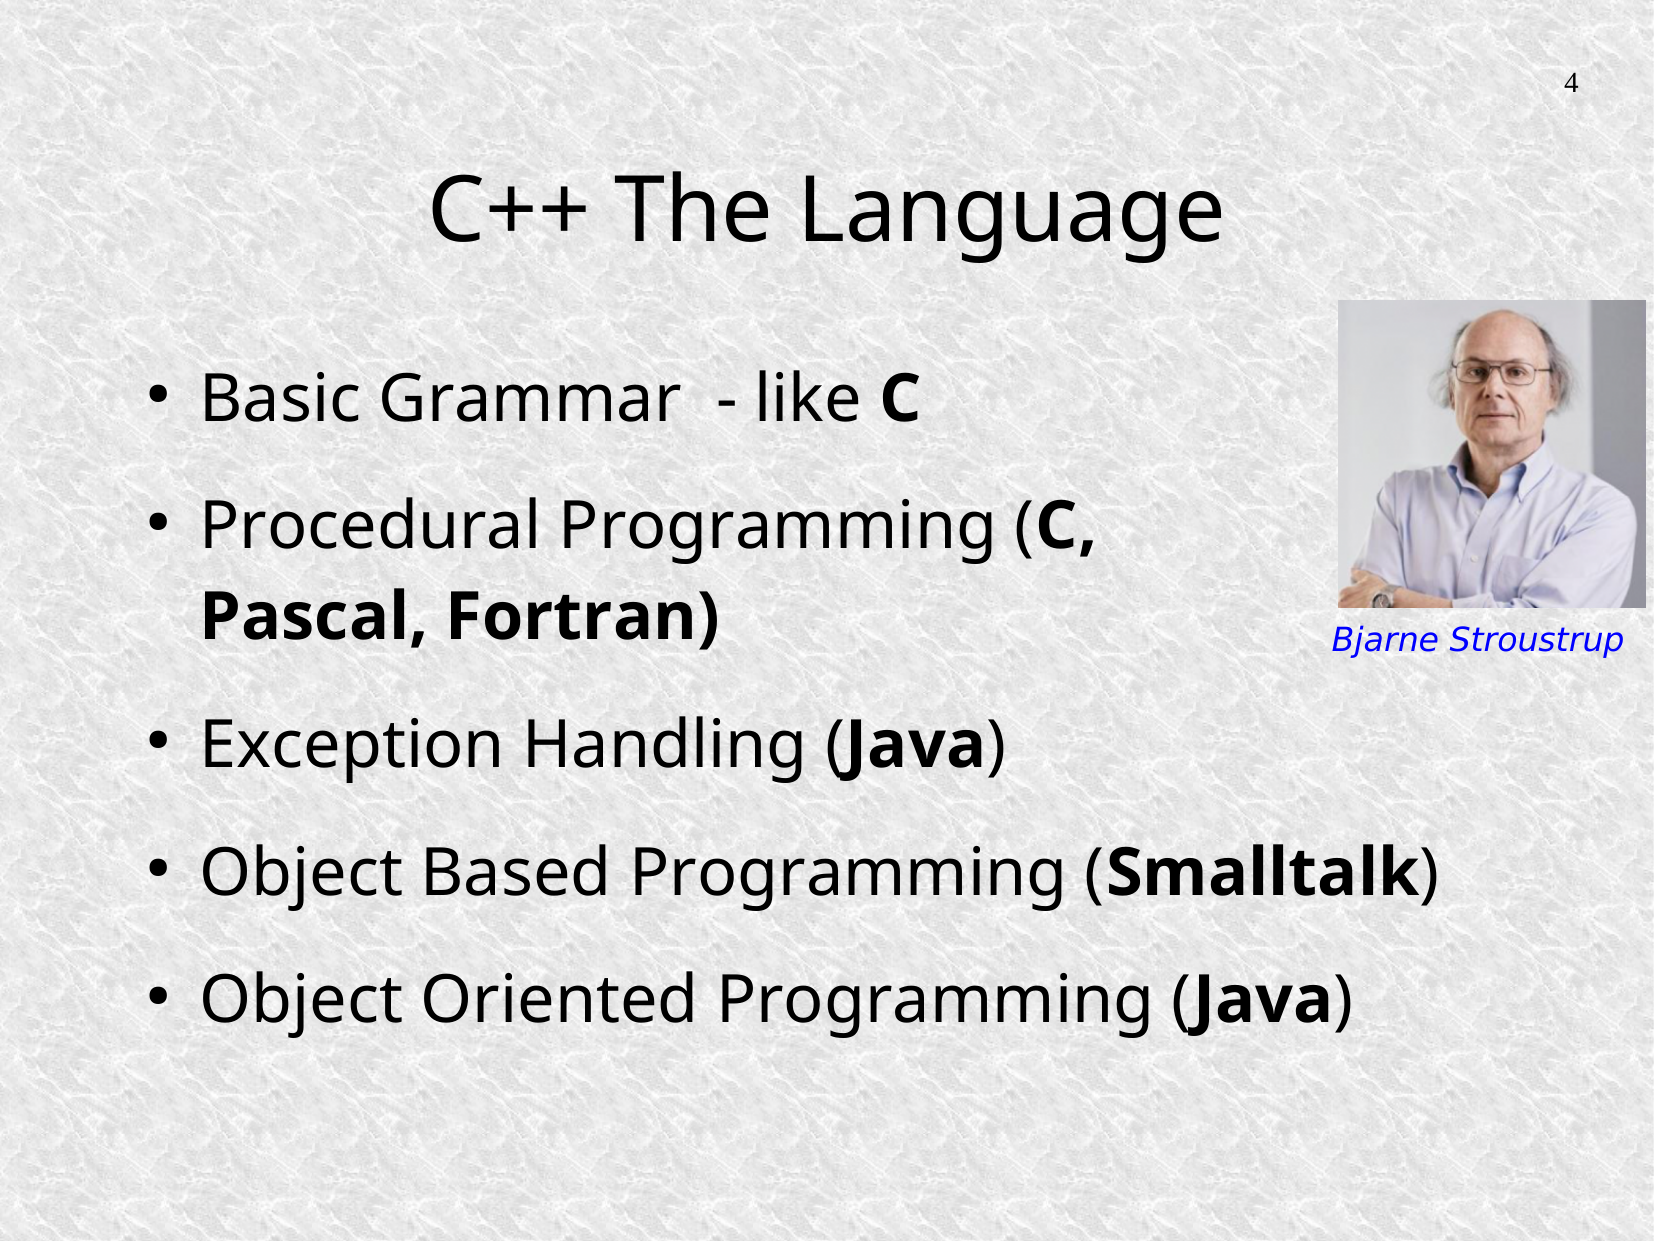

4
# C++ The Language
Basic Grammar	- like C
Procedural Programming (C,
Pascal, Fortran)
Exception Handling (Java)
Object Based Programming (Smalltalk)
Object Oriented Programming (Java)
Bjarne Stroustrup